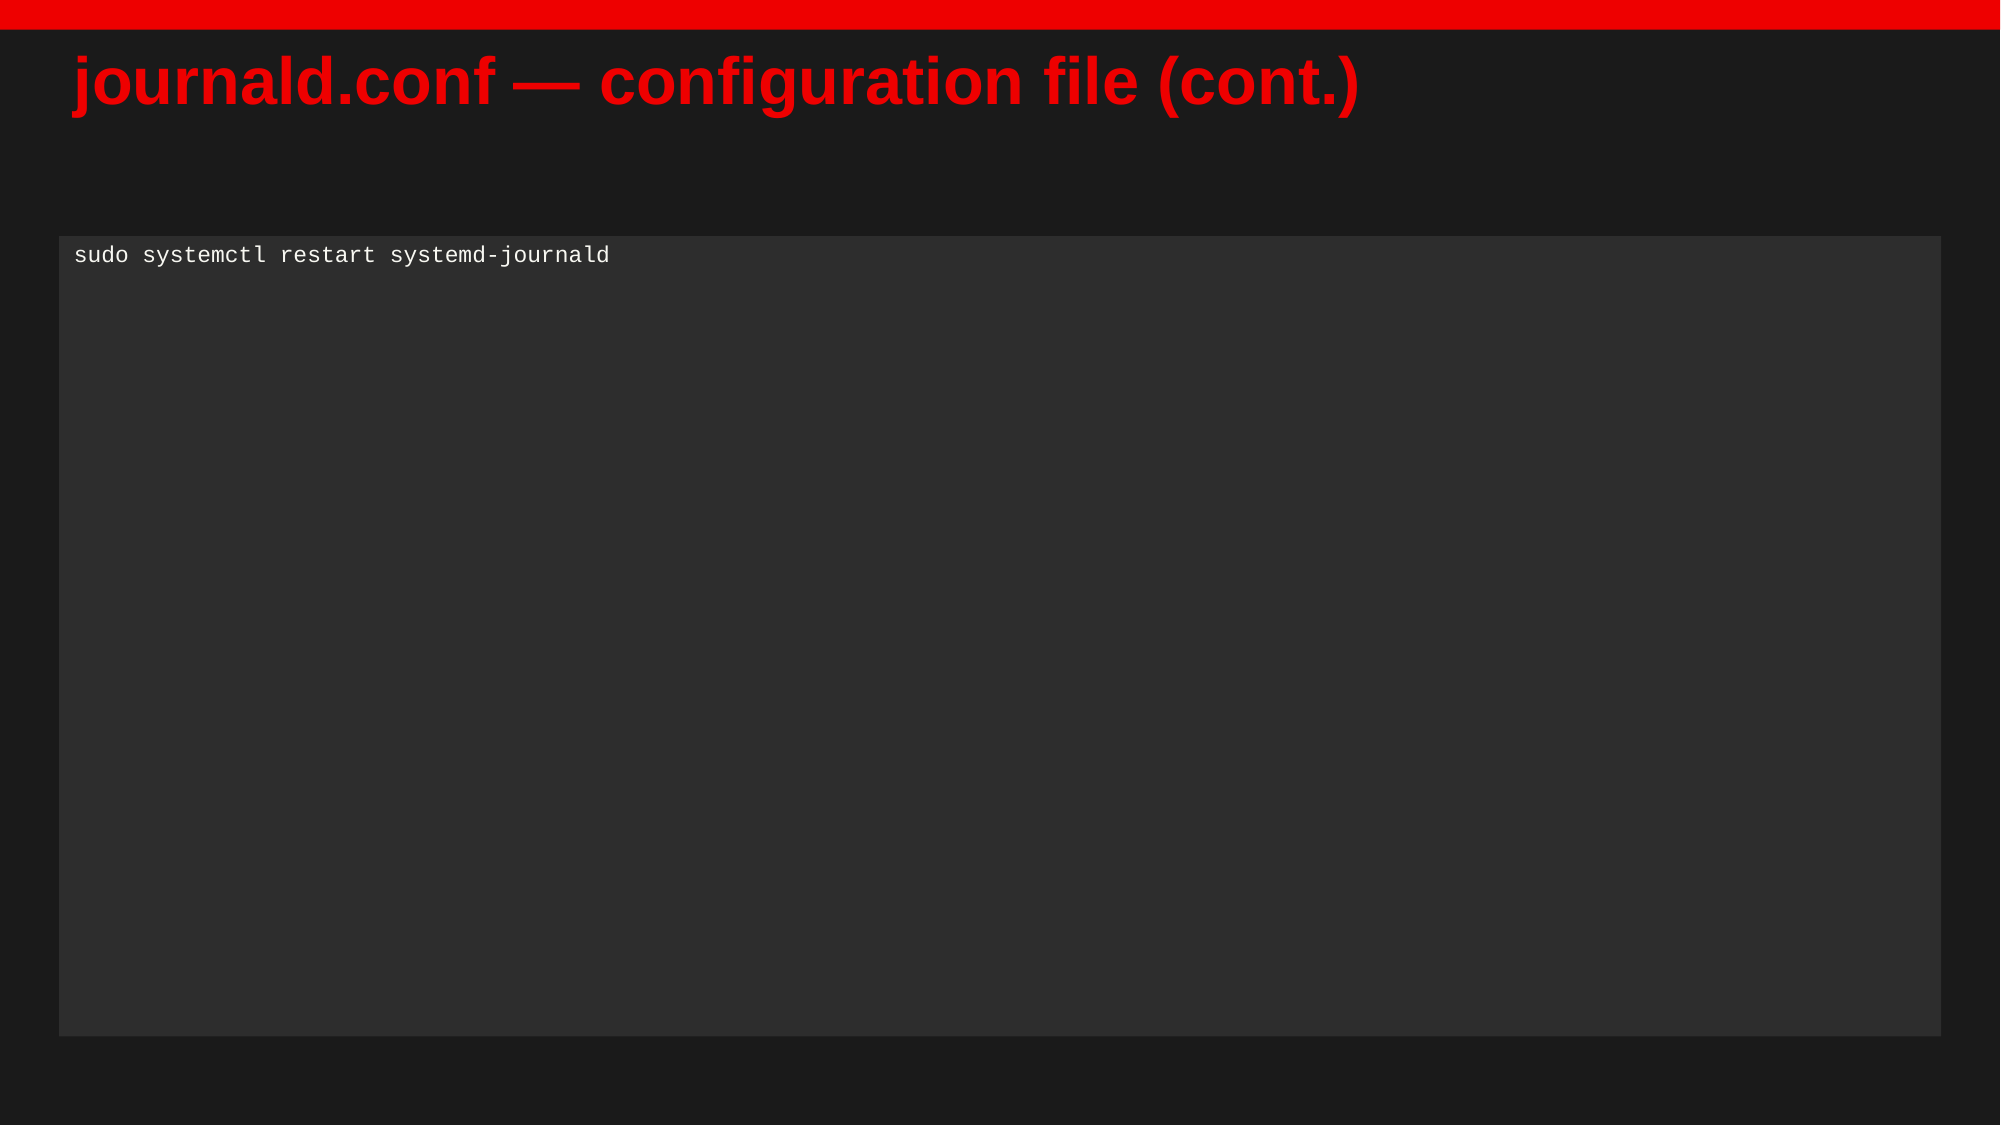

journald.conf — configuration file (cont.)
sudo systemctl restart systemd-journald